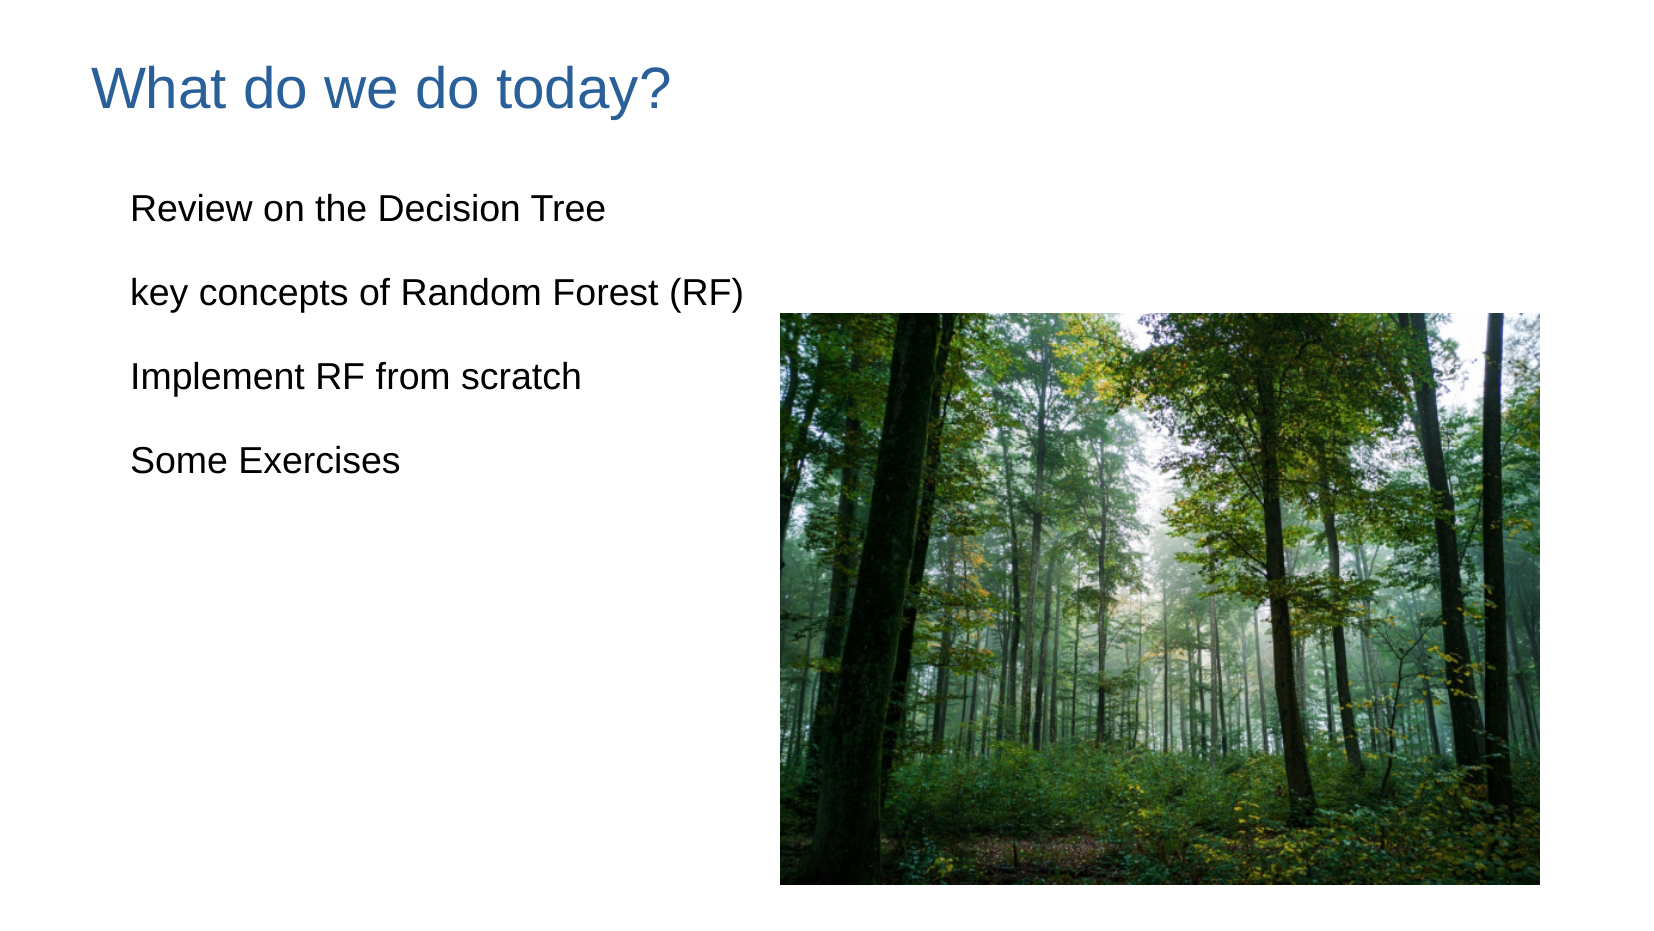

What do we do today?
 Review on the Decision Tree
 key concepts of Random Forest (RF)
 Implement RF from scratch
 Some Exercises